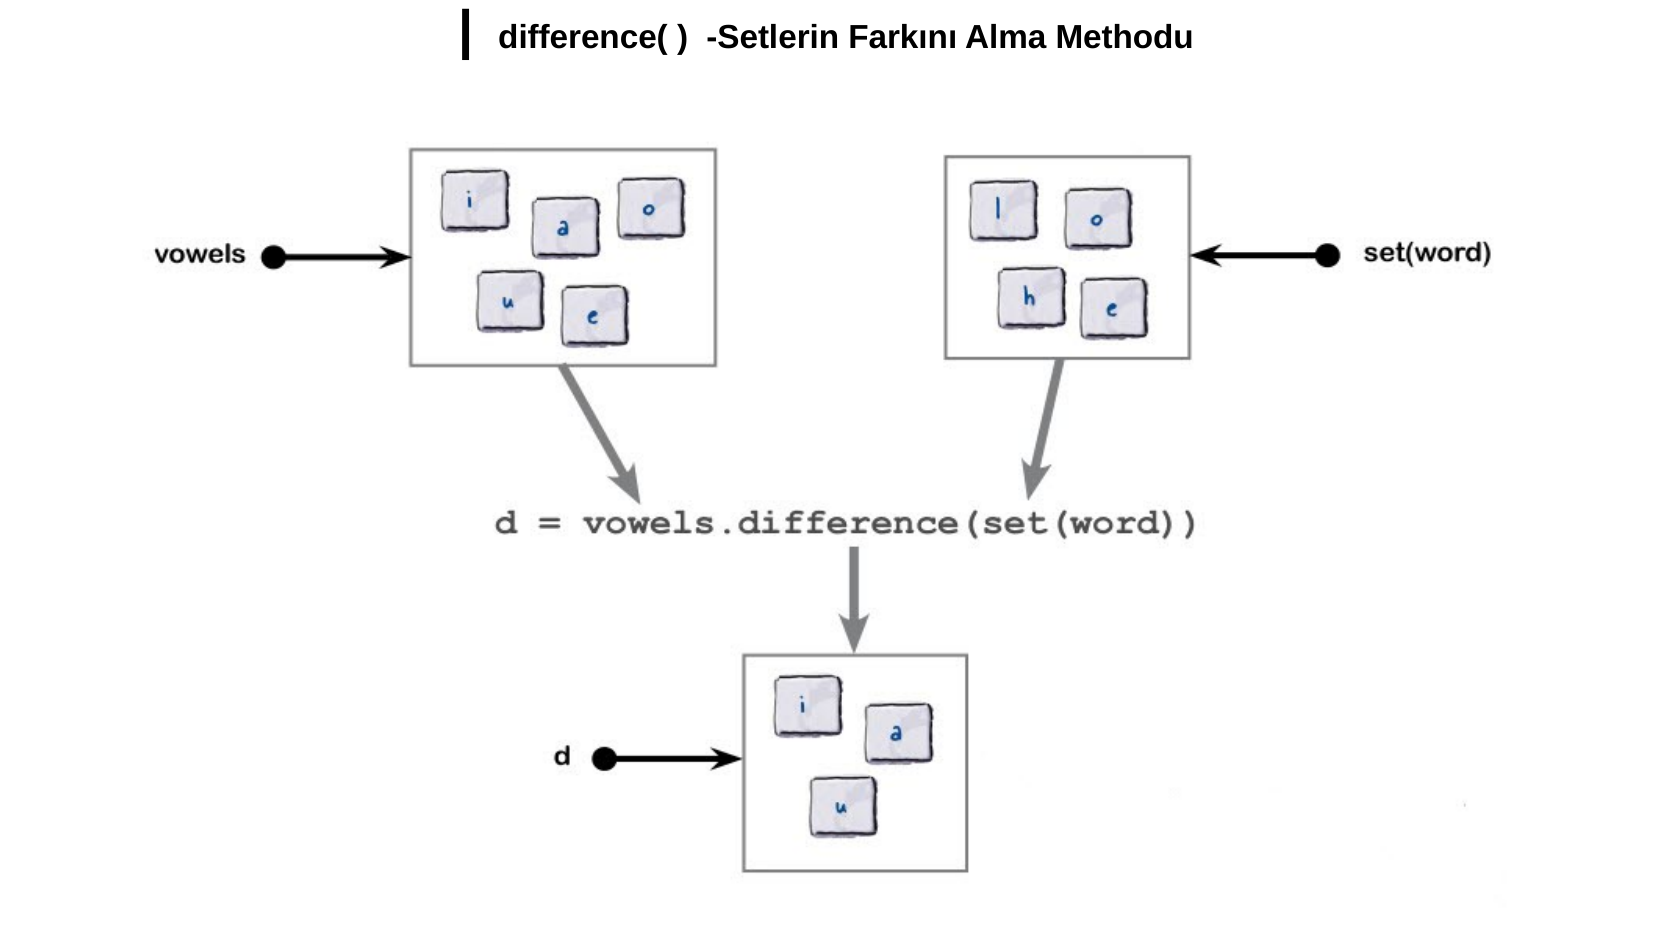

# | difference( ) -Setlerin Farkını Alma Methodu